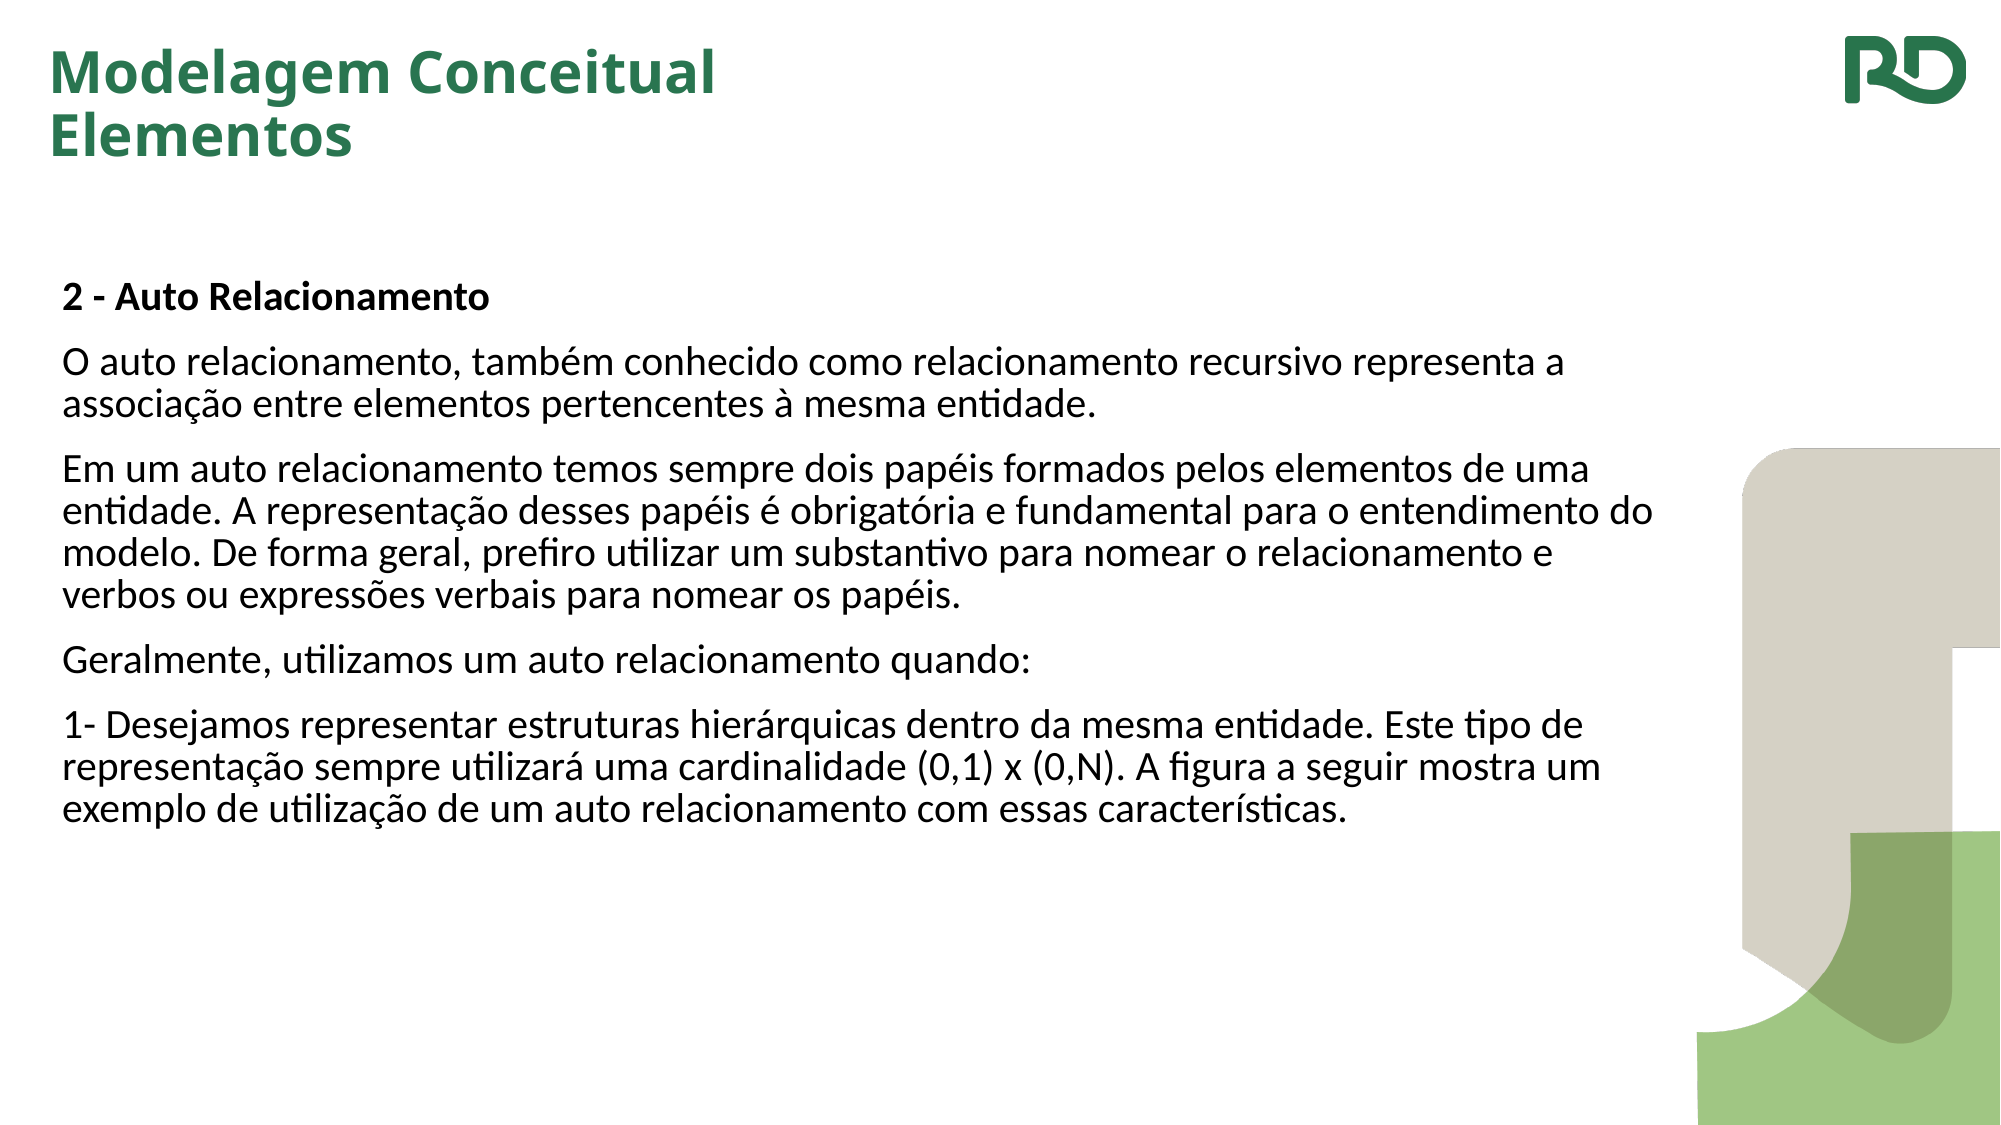

Modelagem Conceitual
Elementos
2 - Auto Relacionamento
O auto relacionamento, também conhecido como relacionamento recursivo representa a associação entre elementos pertencentes à mesma entidade.
Em um auto relacionamento temos sempre dois papéis formados pelos elementos de uma entidade. A representação desses papéis é obrigatória e fundamental para o entendimento do modelo. De forma geral, prefiro utilizar um substantivo para nomear o relacionamento e verbos ou expressões verbais para nomear os papéis.
Geralmente, utilizamos um auto relacionamento quando:
1- Desejamos representar estruturas hierárquicas dentro da mesma entidade. Este tipo de representação sempre utilizará uma cardinalidade (0,1) x (0,N). A figura a seguir mostra um exemplo de utilização de um auto relacionamento com essas características.